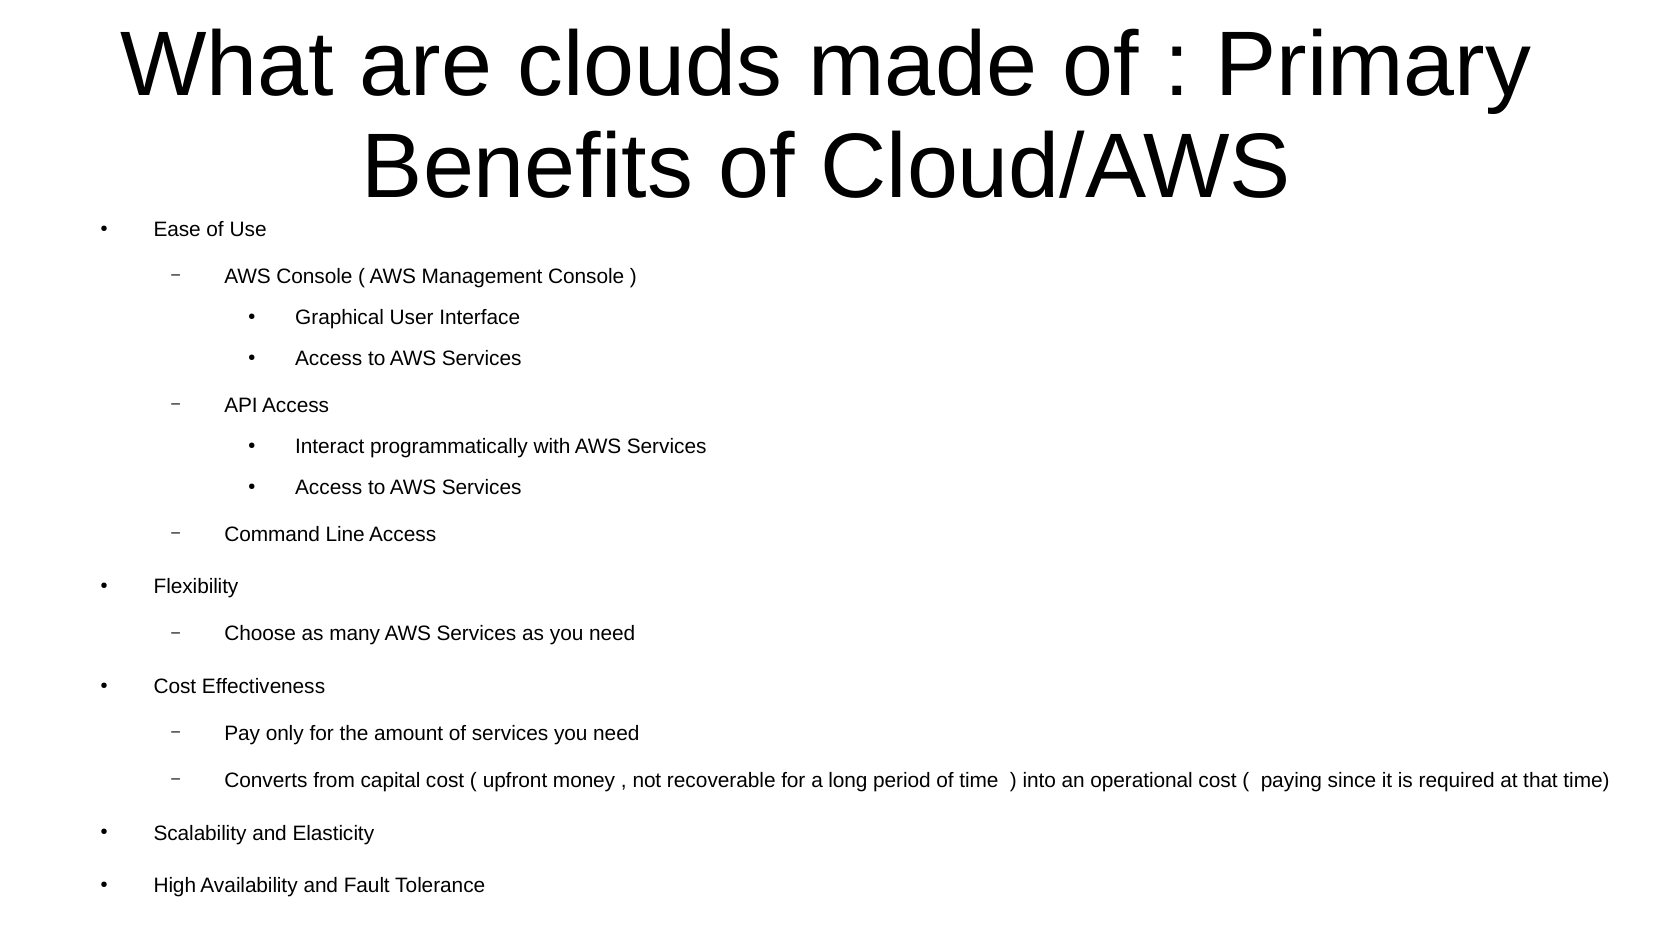

# What are clouds made of : Primary Benefits of Cloud/AWS
Ease of Use
AWS Console ( AWS Management Console )
Graphical User Interface
Access to AWS Services
API Access
Interact programmatically with AWS Services
Access to AWS Services
Command Line Access
Flexibility
Choose as many AWS Services as you need
Cost Effectiveness
Pay only for the amount of services you need
Converts from capital cost ( upfront money , not recoverable for a long period of time ) into an operational cost ( paying since it is required at that time)
Scalability and Elasticity
High Availability and Fault Tolerance